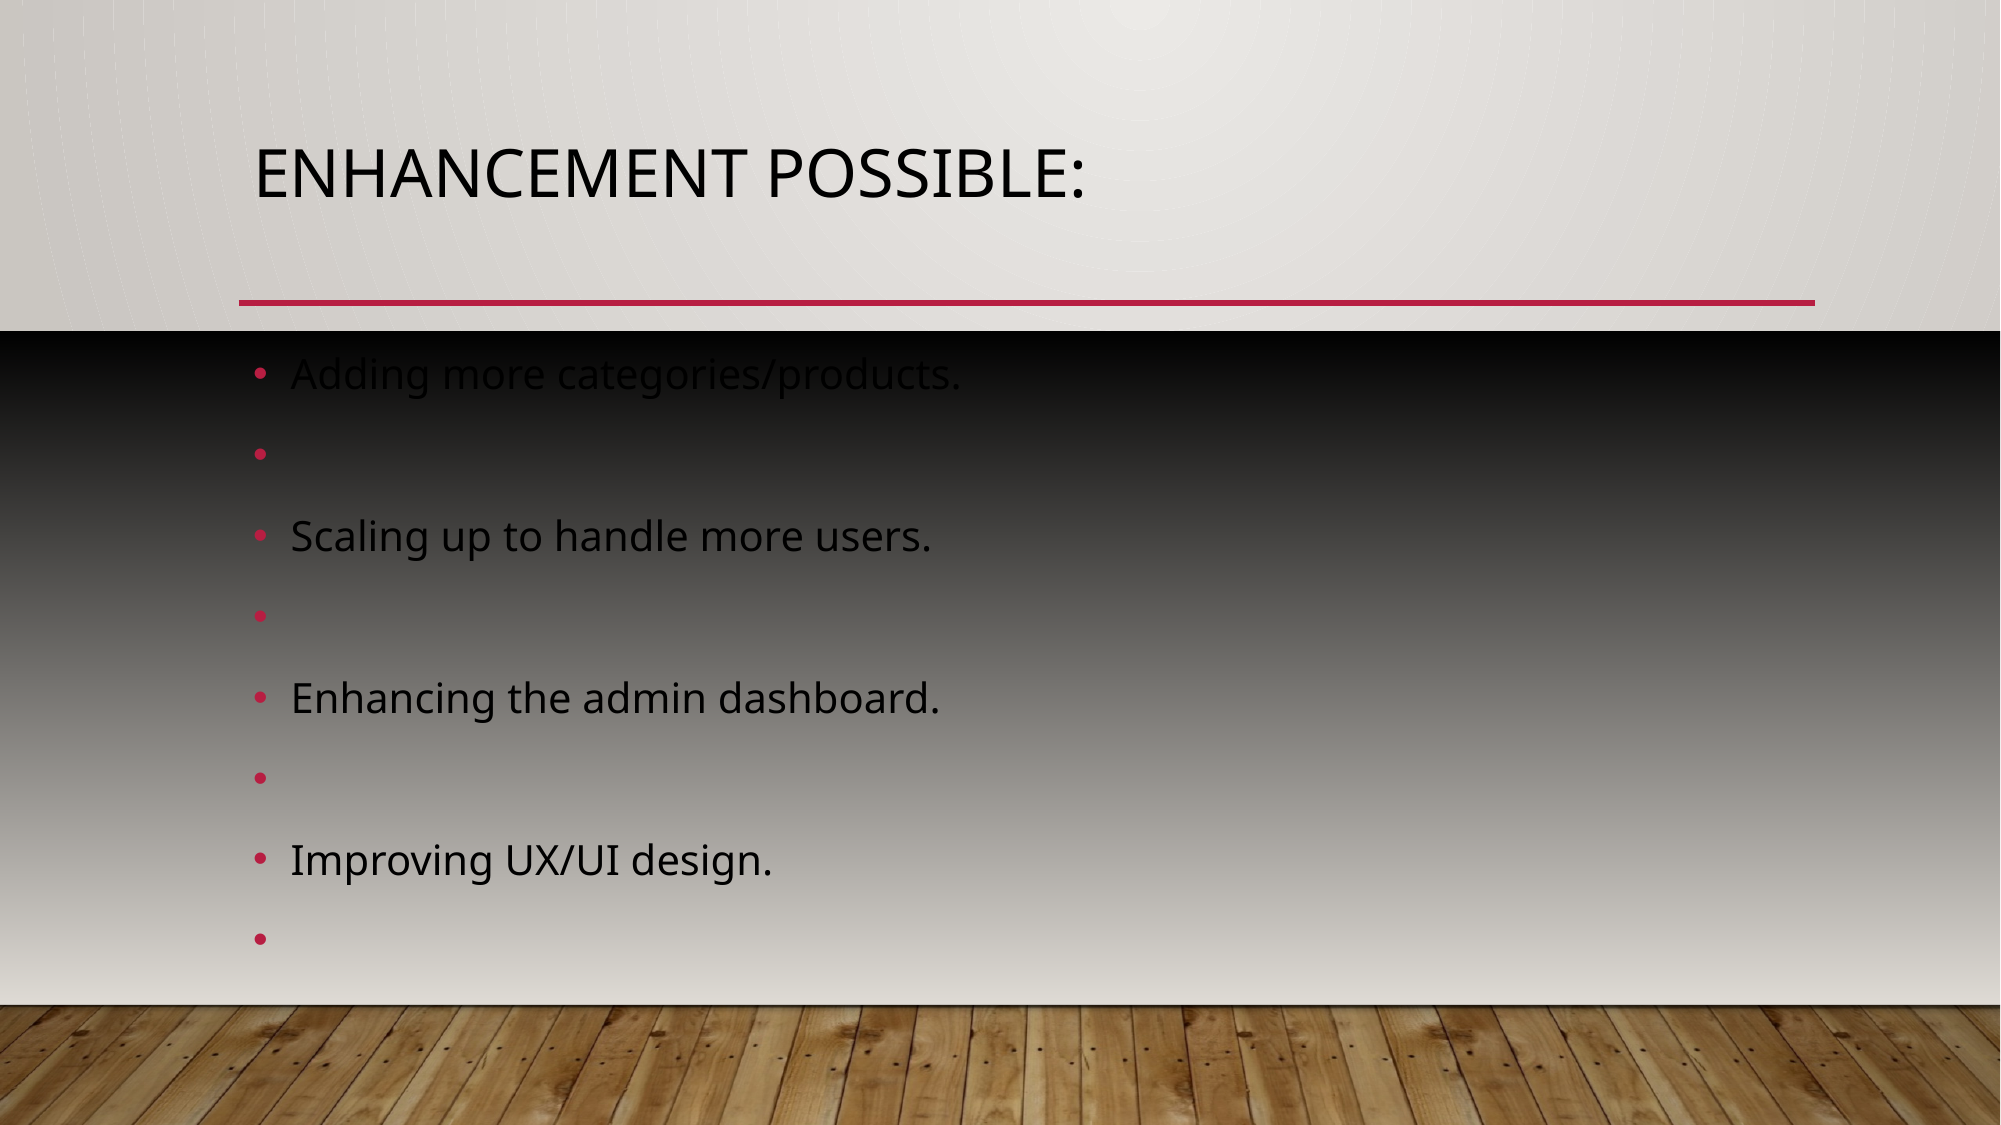

# Enhancement Possible:
Adding more categories/products.
Scaling up to handle more users.
Enhancing the admin dashboard.
Improving UX/UI design.